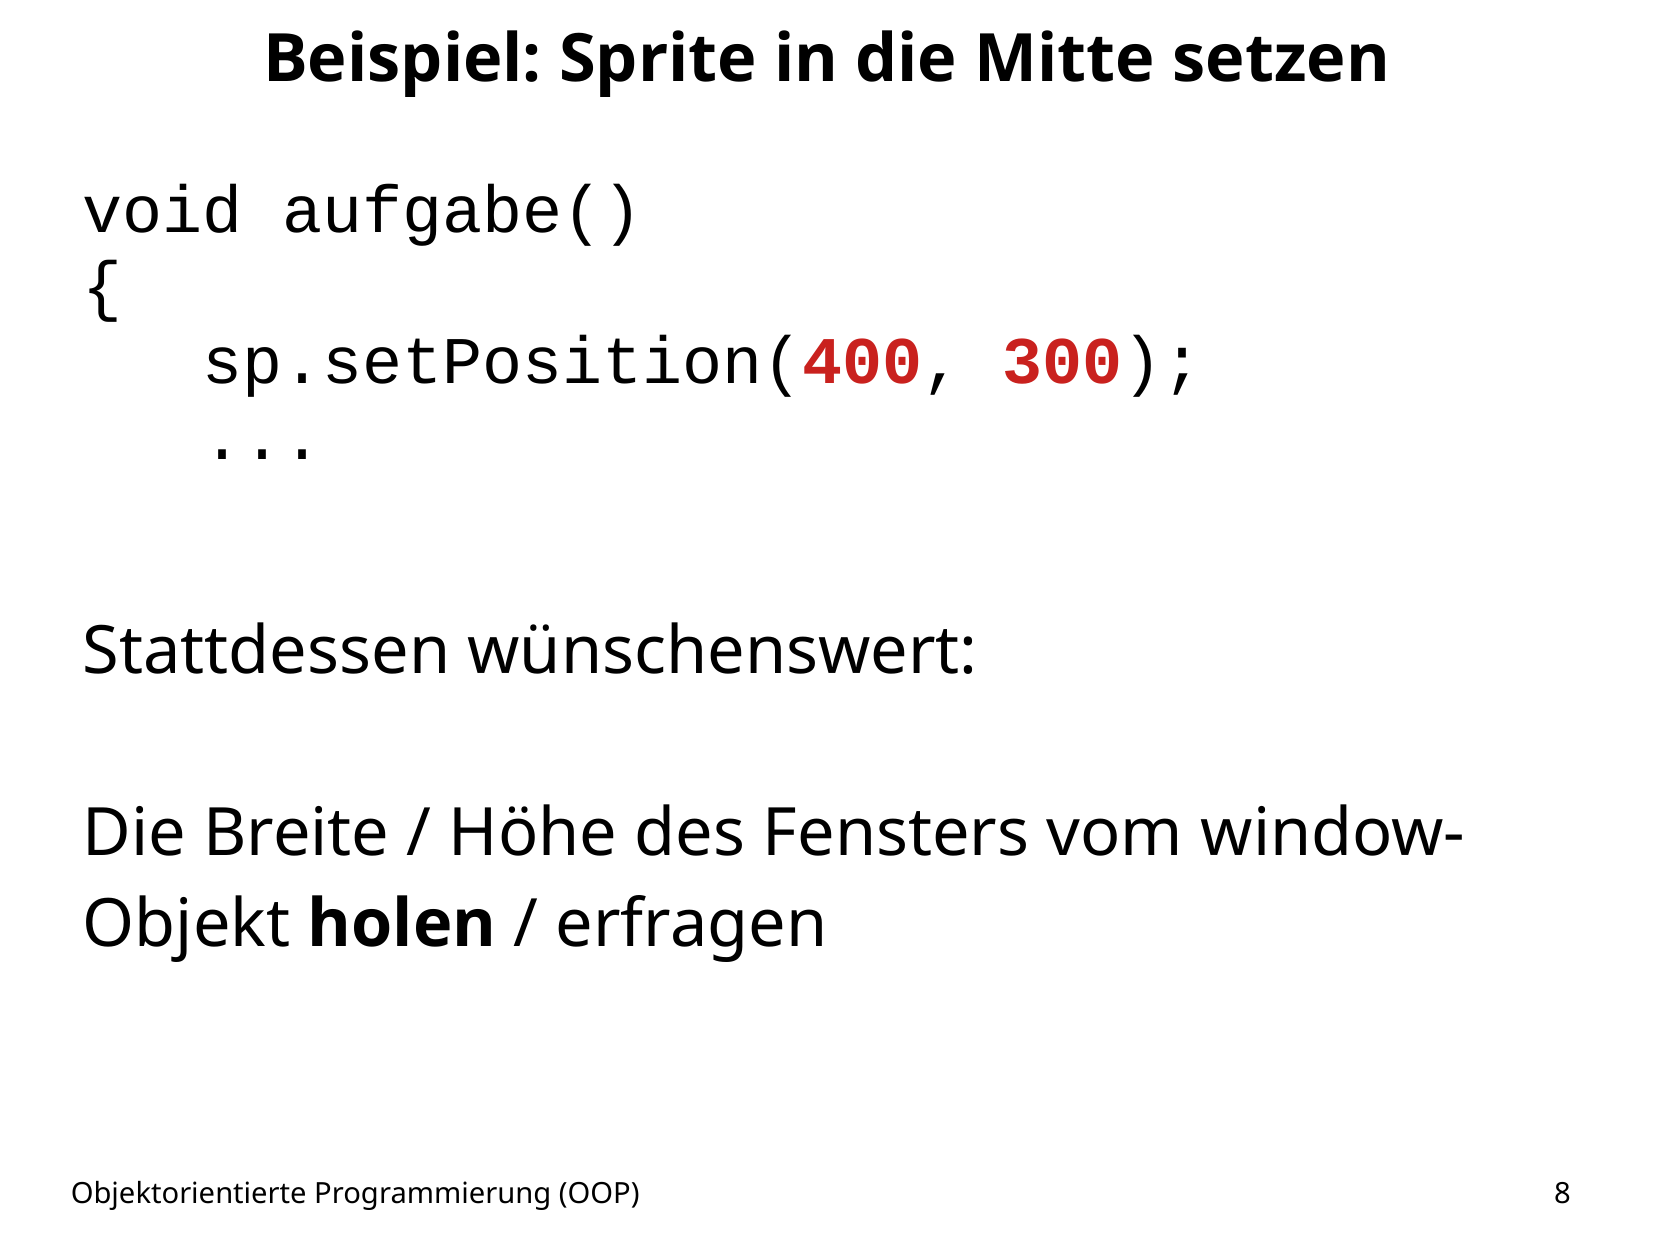

# Beispiel: Sprite in die Mitte setzen
void aufgabe()
{
 sp.setPosition(400, 300);
 ...
Stattdessen wünschenswert:
Die Breite / Höhe des Fensters vom window-Objekt holen / erfragen
Objektorientierte Programmierung (OOP)
8